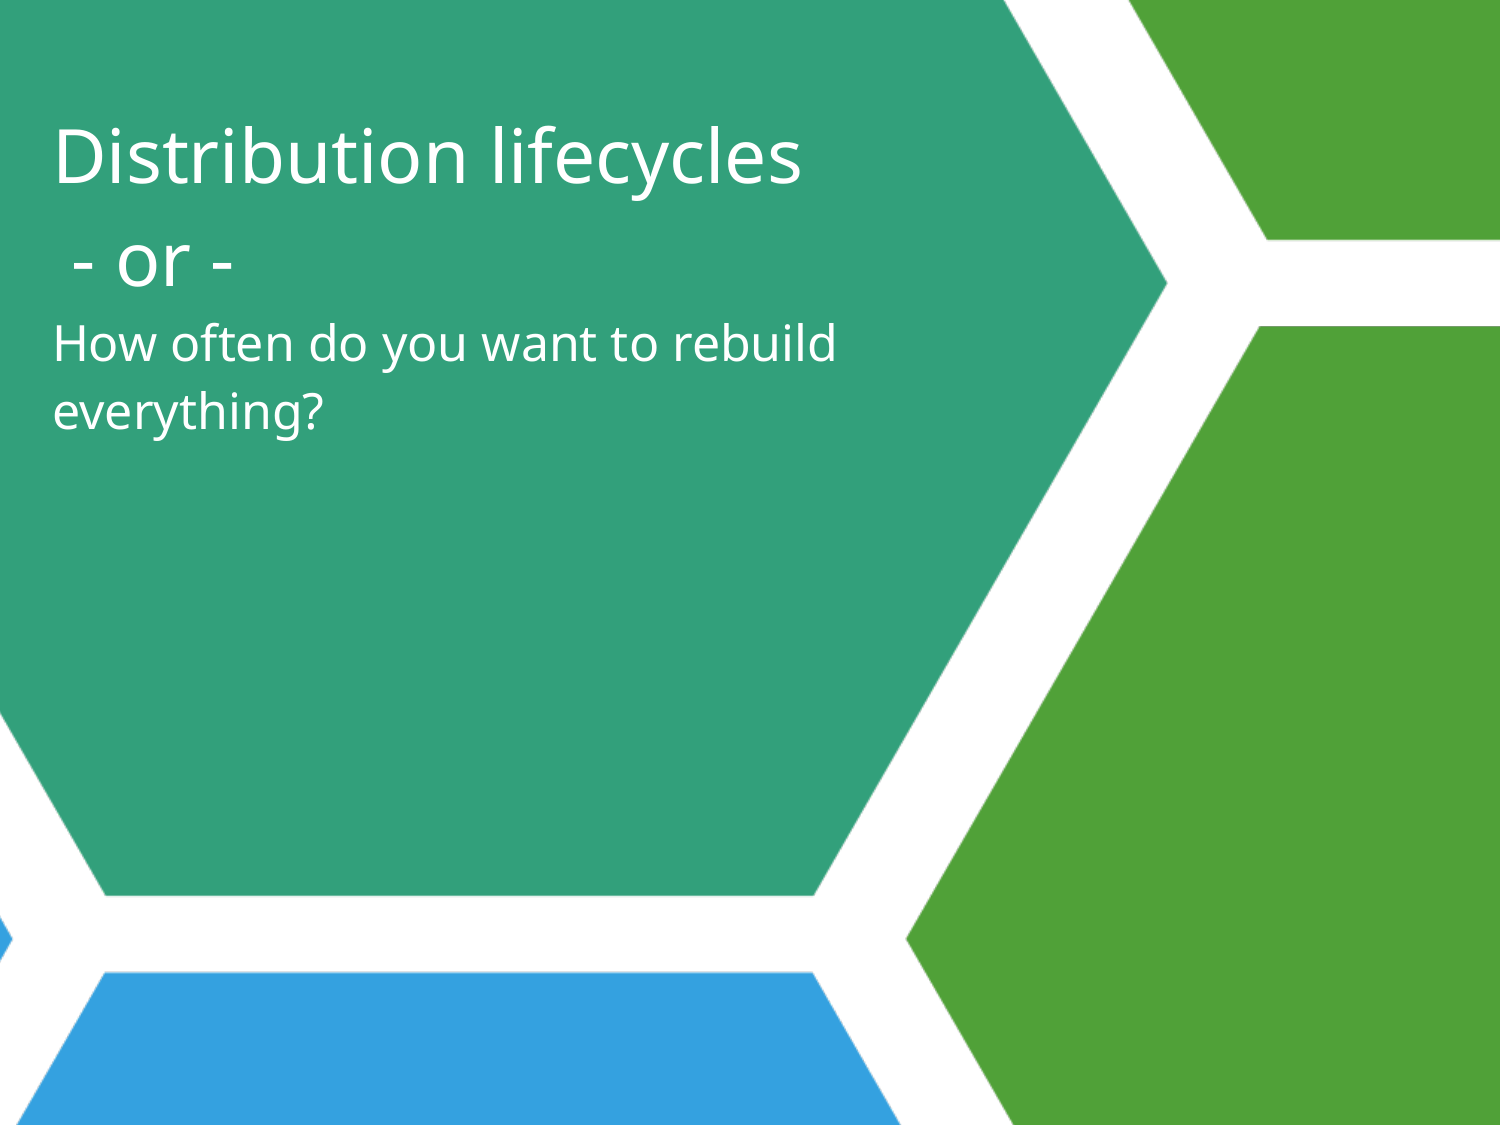

# Distribution lifecycles - or - How often do you want to rebuild everything?